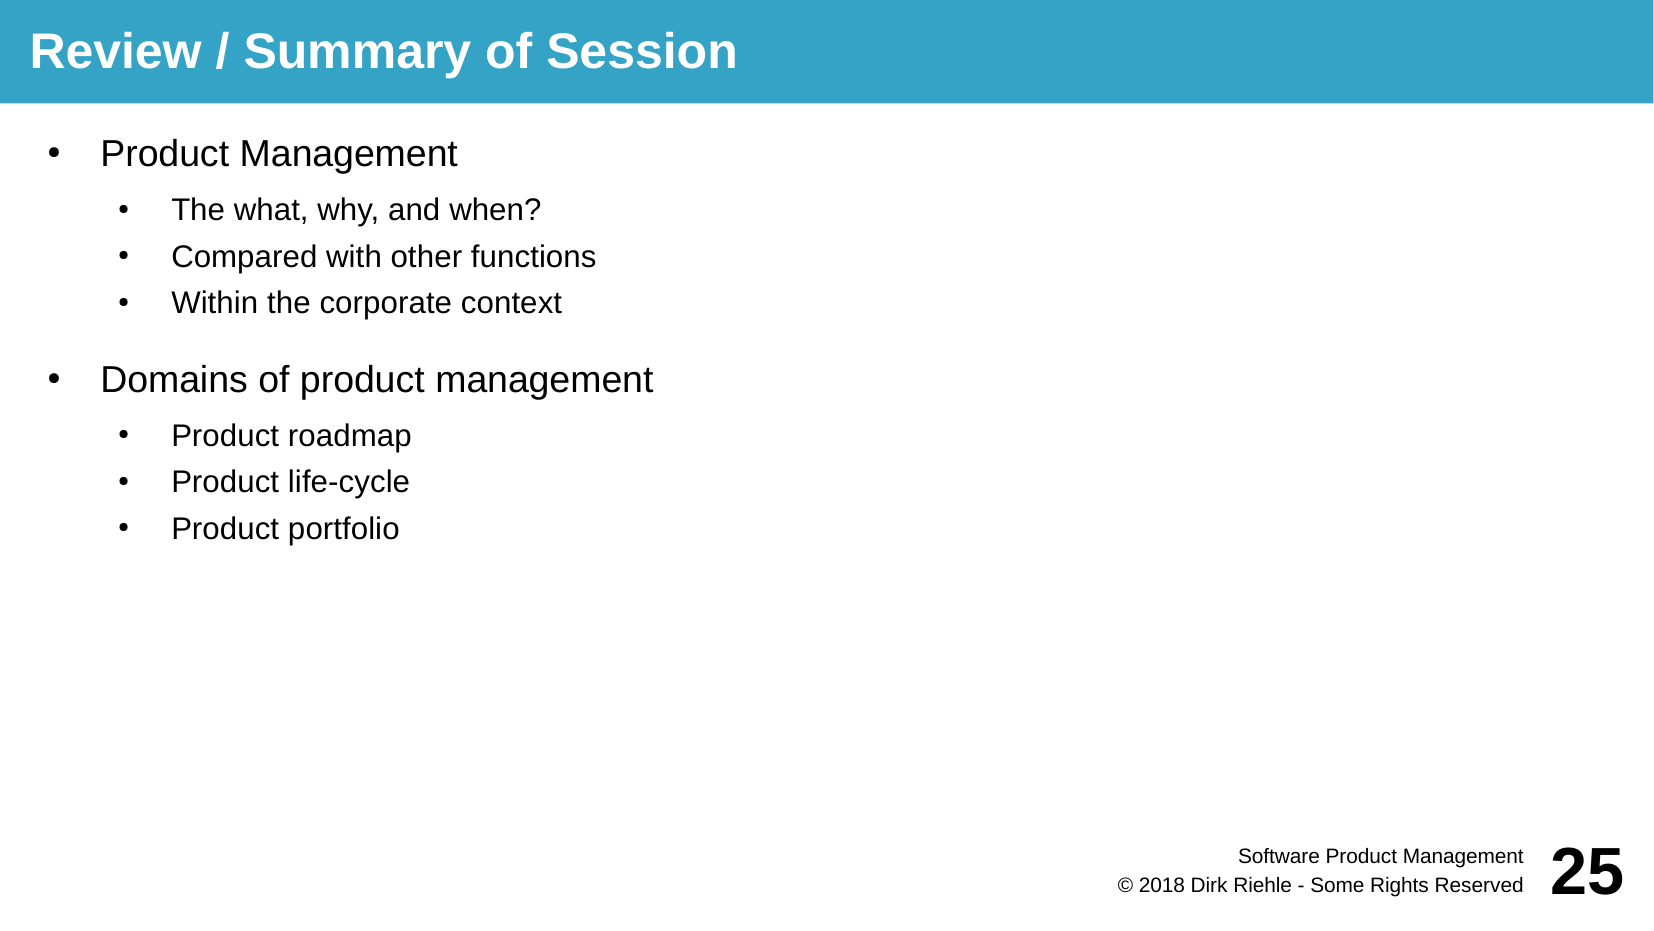

# Review / Summary of Session
Product Management
The what, why, and when?
Compared with other functions
Within the corporate context
Domains of product management
Product roadmap
Product life-cycle
Product portfolio
Software Product Management
25
© 2018 Dirk Riehle - Some Rights Reserved